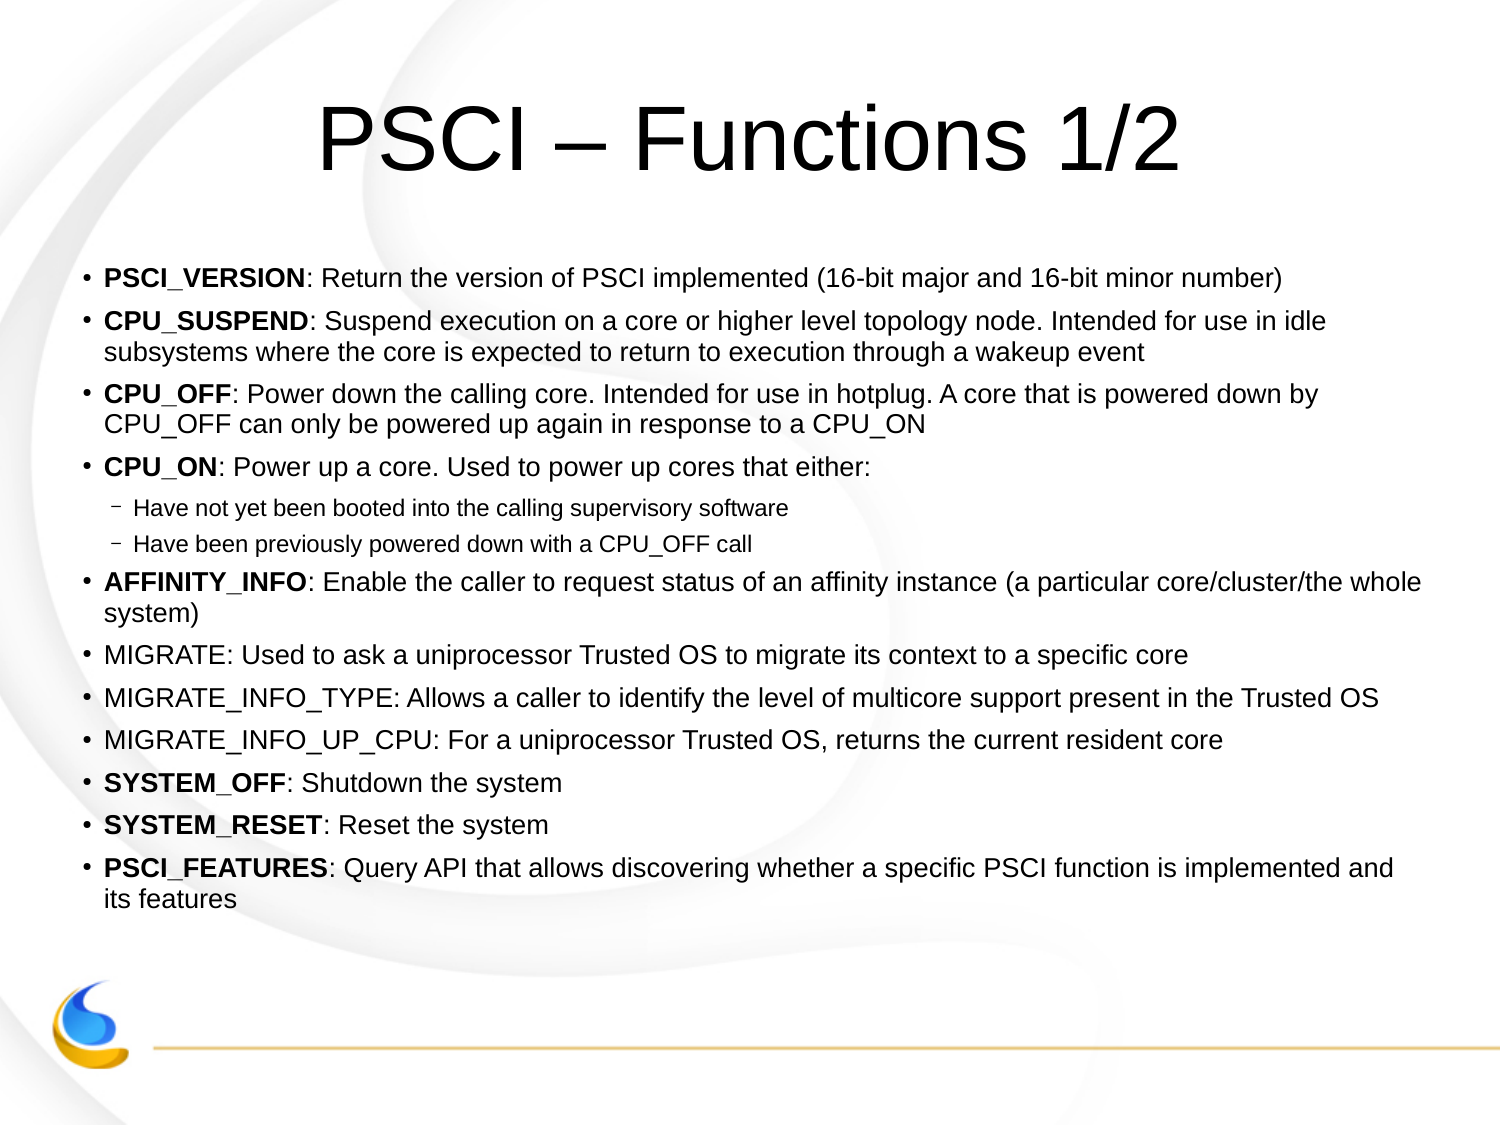

# PSCI – Functions 1/2
PSCI_VERSION: Return the version of PSCI implemented (16-bit major and 16-bit minor number)
CPU_SUSPEND: Suspend execution on a core or higher level topology node. Intended for use in idle subsystems where the core is expected to return to execution through a wakeup event
CPU_OFF: Power down the calling core. Intended for use in hotplug. A core that is powered down by CPU_OFF can only be powered up again in response to a CPU_ON
CPU_ON: Power up a core. Used to power up cores that either:
Have not yet been booted into the calling supervisory software
Have been previously powered down with a CPU_OFF call
AFFINITY_INFO: Enable the caller to request status of an affinity instance (a particular core/cluster/the whole system)
MIGRATE: Used to ask a uniprocessor Trusted OS to migrate its context to a specific core
MIGRATE_INFO_TYPE: Allows a caller to identify the level of multicore support present in the Trusted OS
MIGRATE_INFO_UP_CPU: For a uniprocessor Trusted OS, returns the current resident core
SYSTEM_OFF: Shutdown the system
SYSTEM_RESET: Reset the system
PSCI_FEATURES: Query API that allows discovering whether a specific PSCI function is implemented and its features